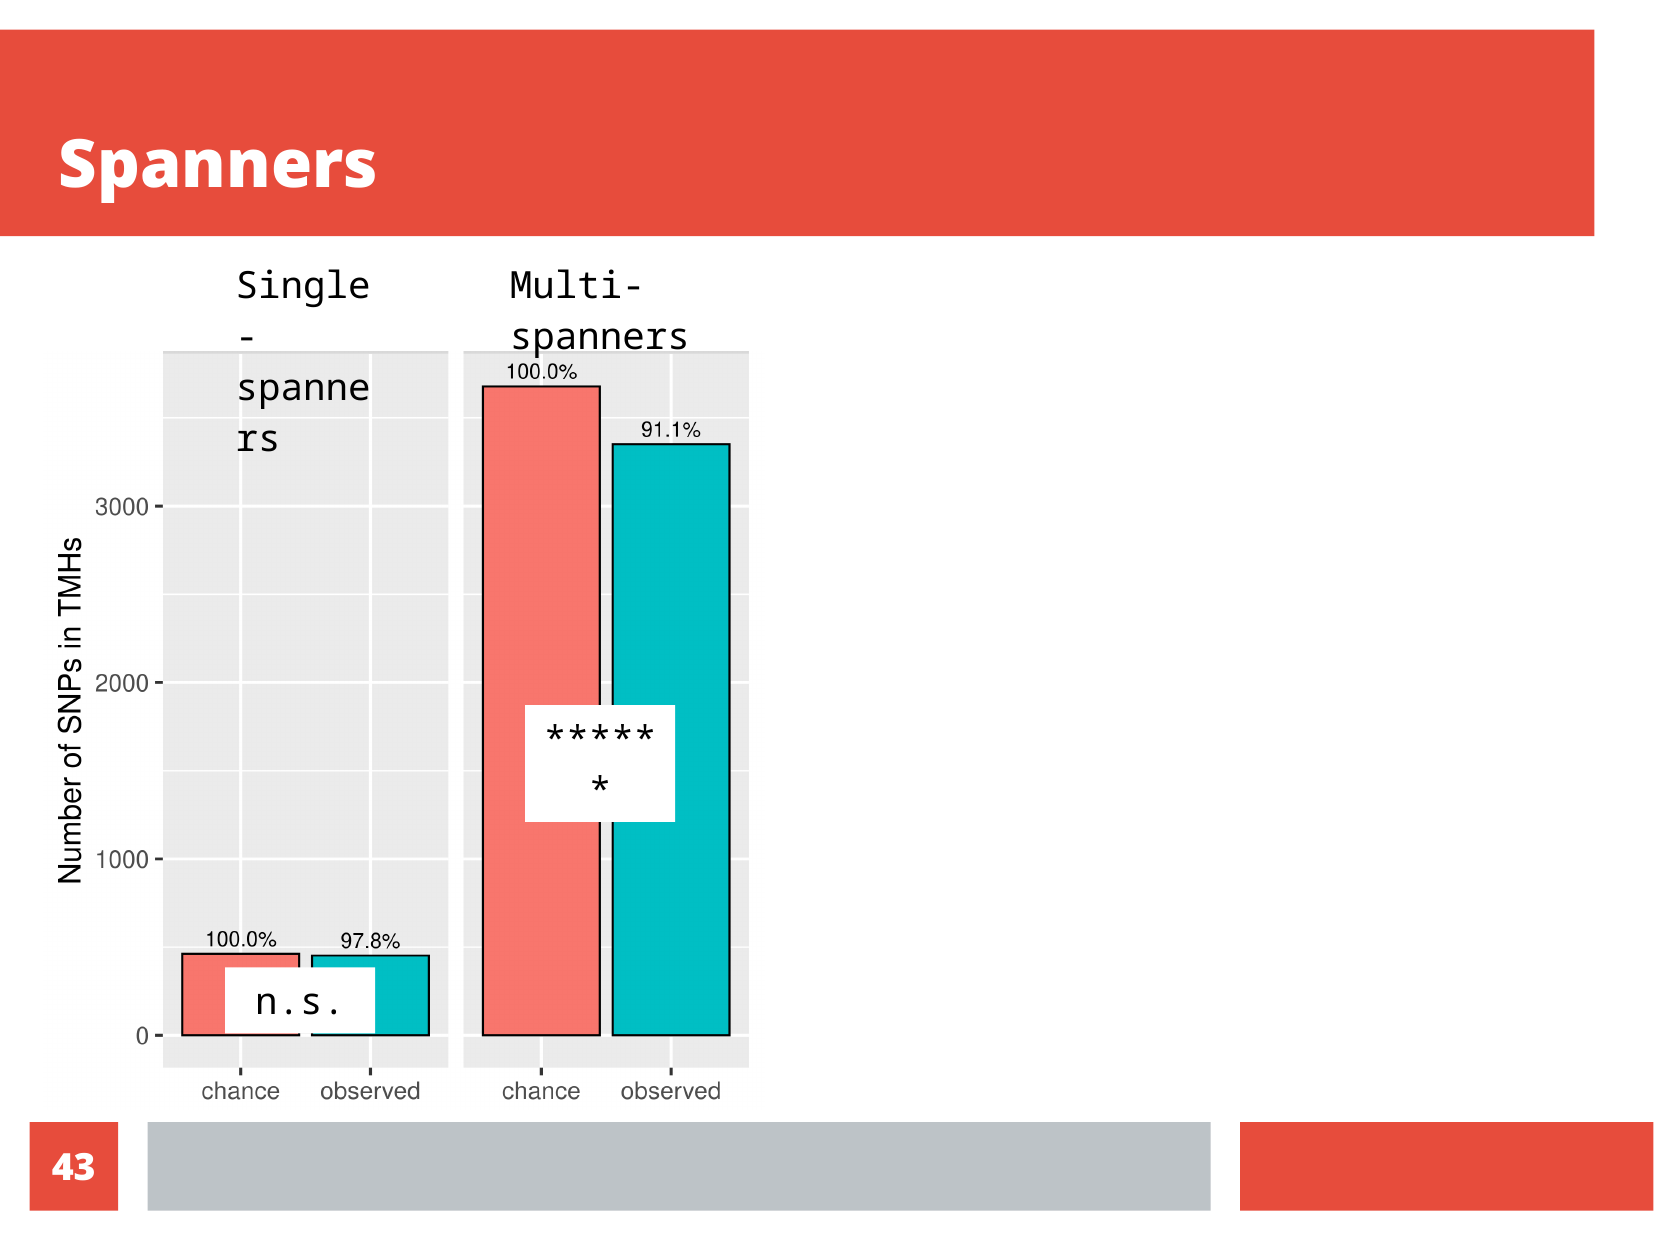

# Spanners
Single-spanners
Multi-spanners
******
n.s.
43